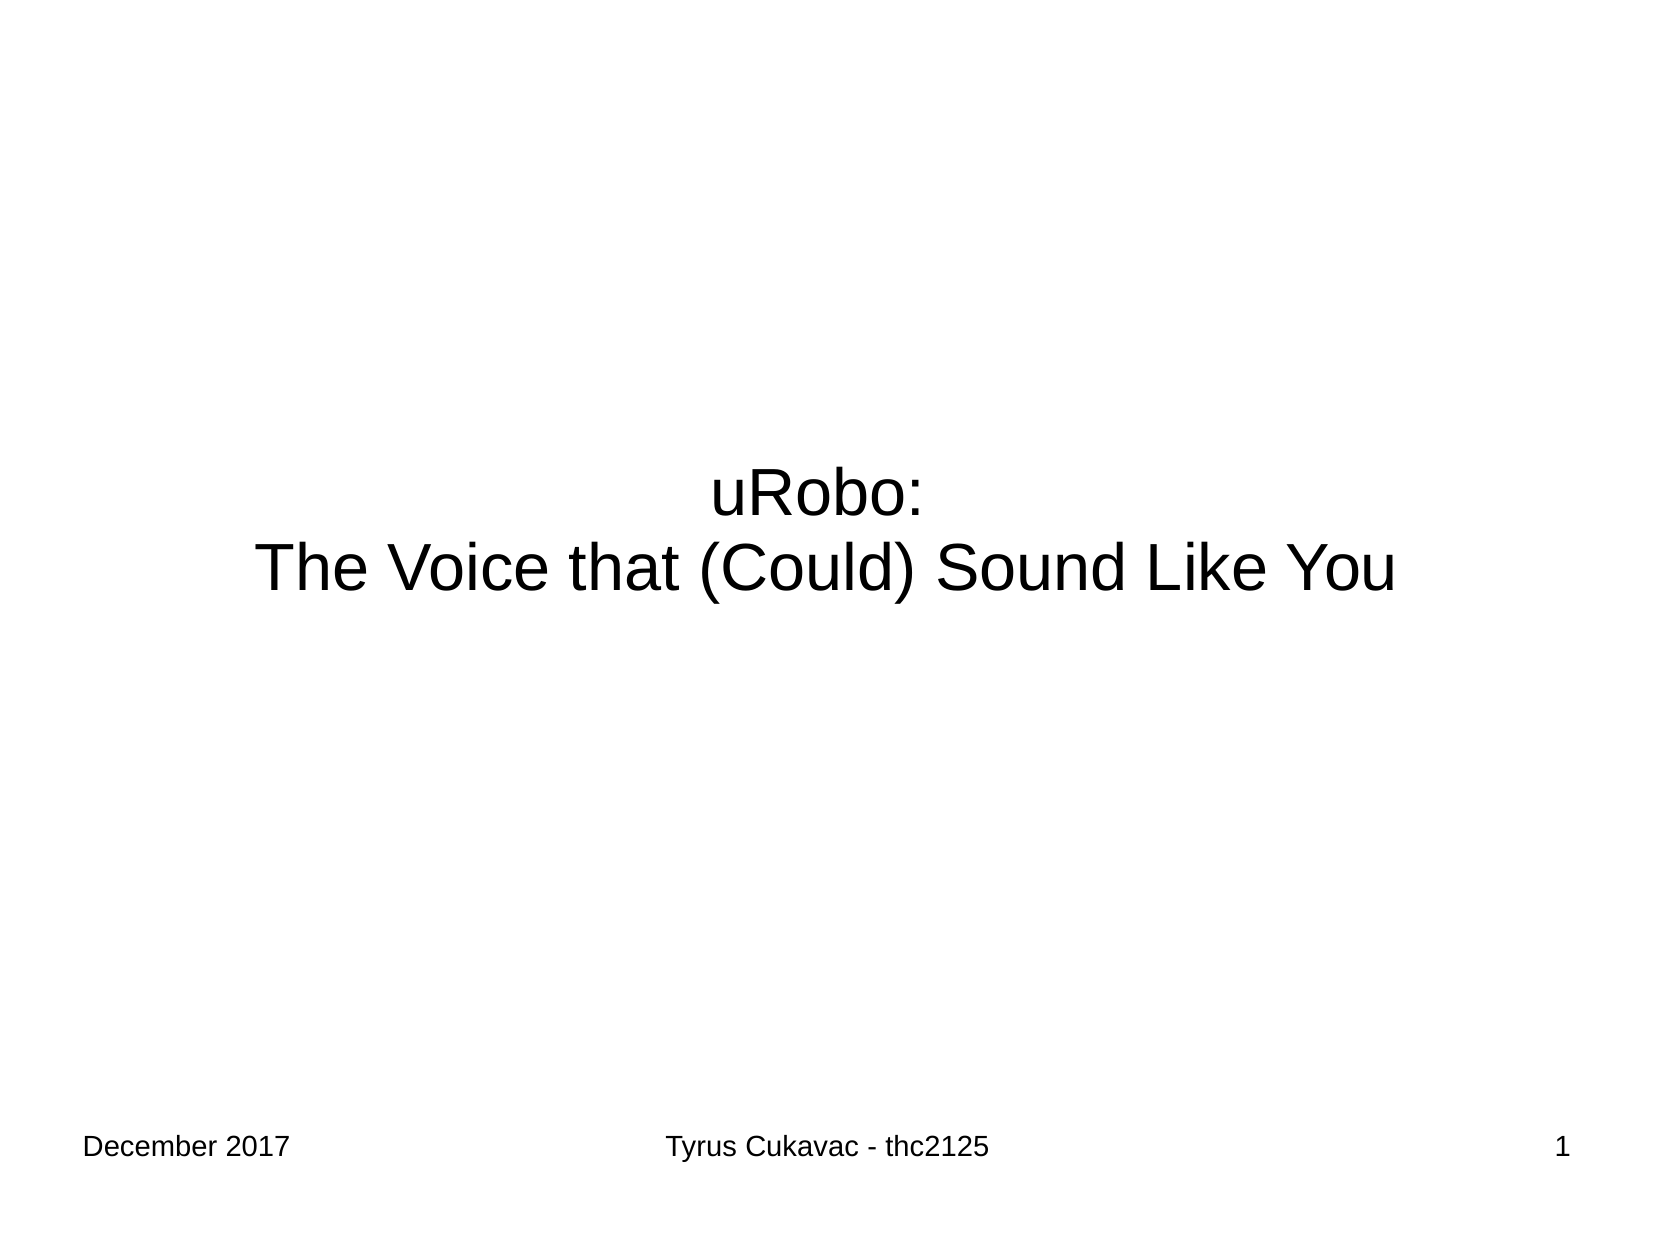

# uRobo:
The Voice that (Could) Sound Like You
December 2017
Tyrus Cukavac - thc2125
1